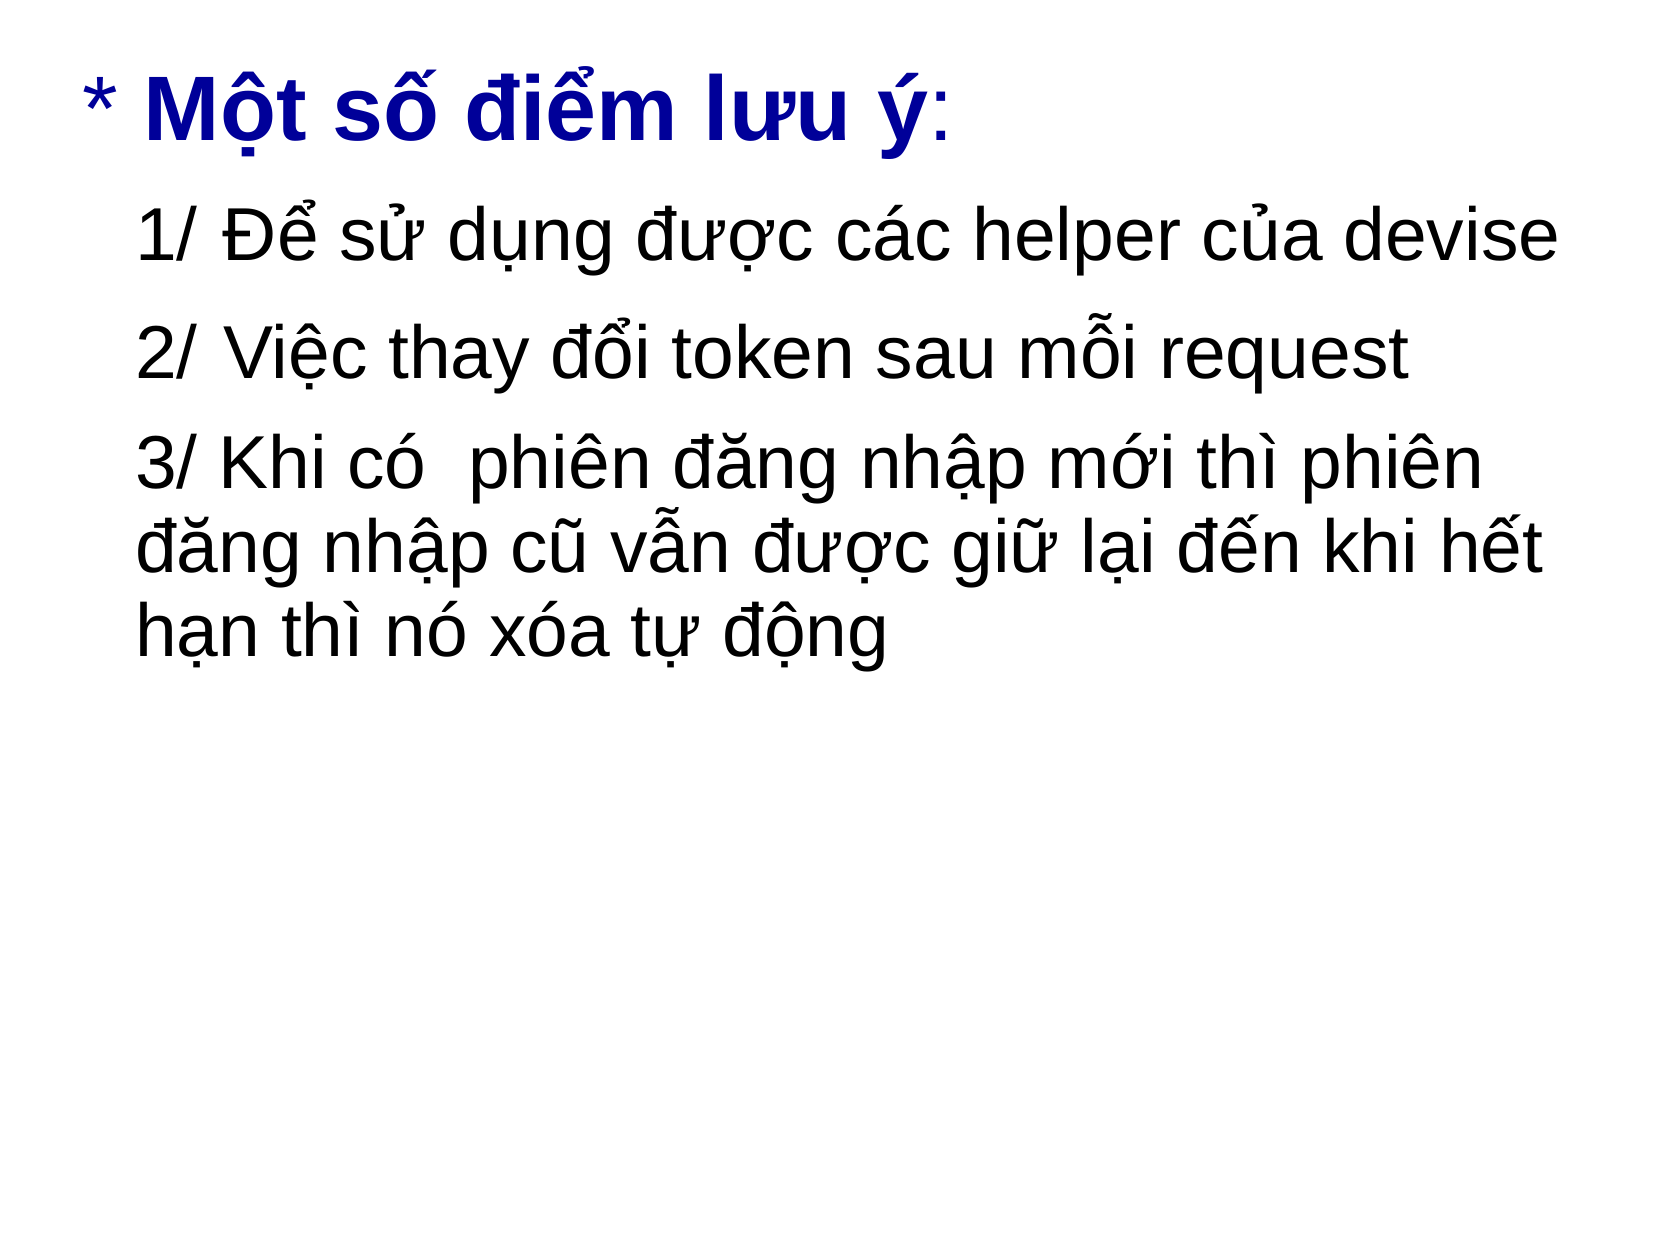

# * Một số điểm lưu ý:
1/ Để sử dụng được các helper của devise
2/ Việc thay đổi token sau mỗi request
3/ Khi có phiên đăng nhập mới thì phiên đăng nhập cũ vẫn được giữ lại đến khi hết hạn thì nó xóa tự động